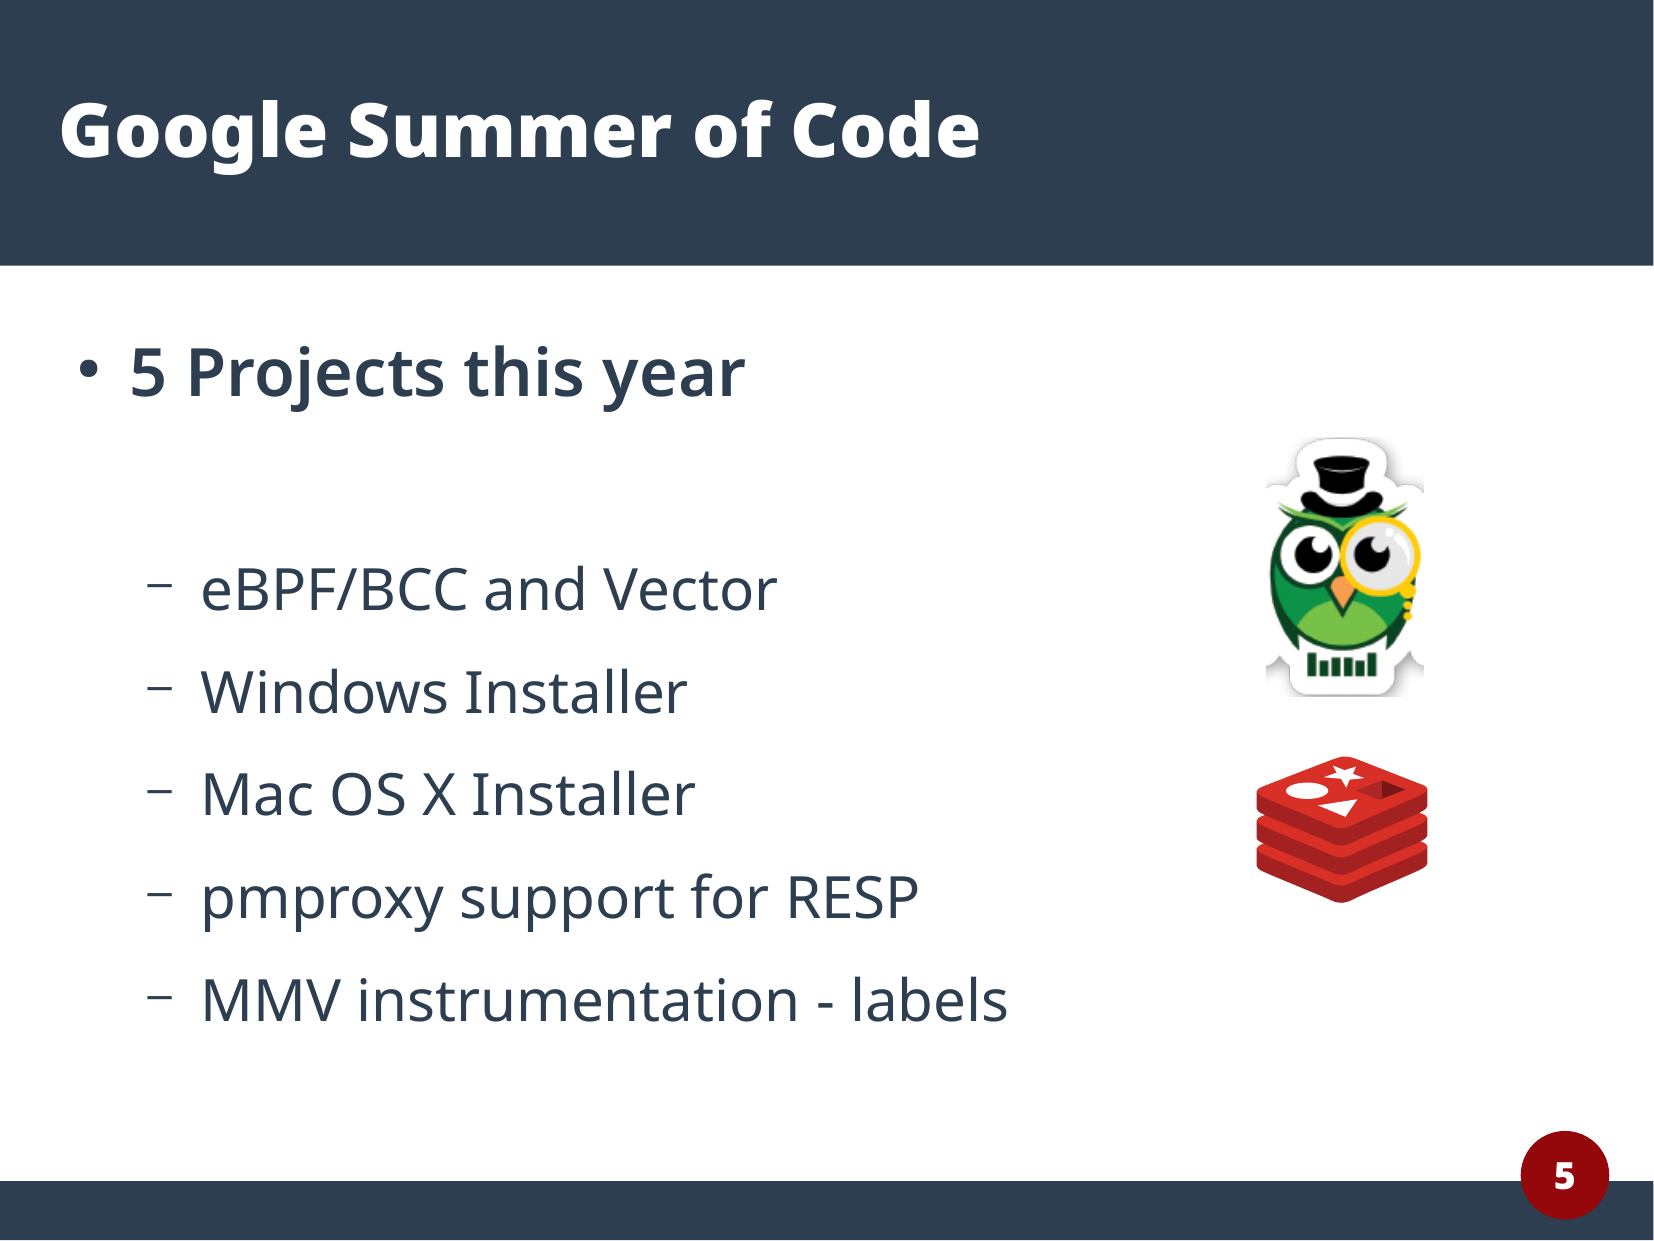

# Google Summer of Code
5 Projects this year
eBPF/BCC and Vector
Windows Installer
Mac OS X Installer
pmproxy support for RESP
MMV instrumentation - labels
5